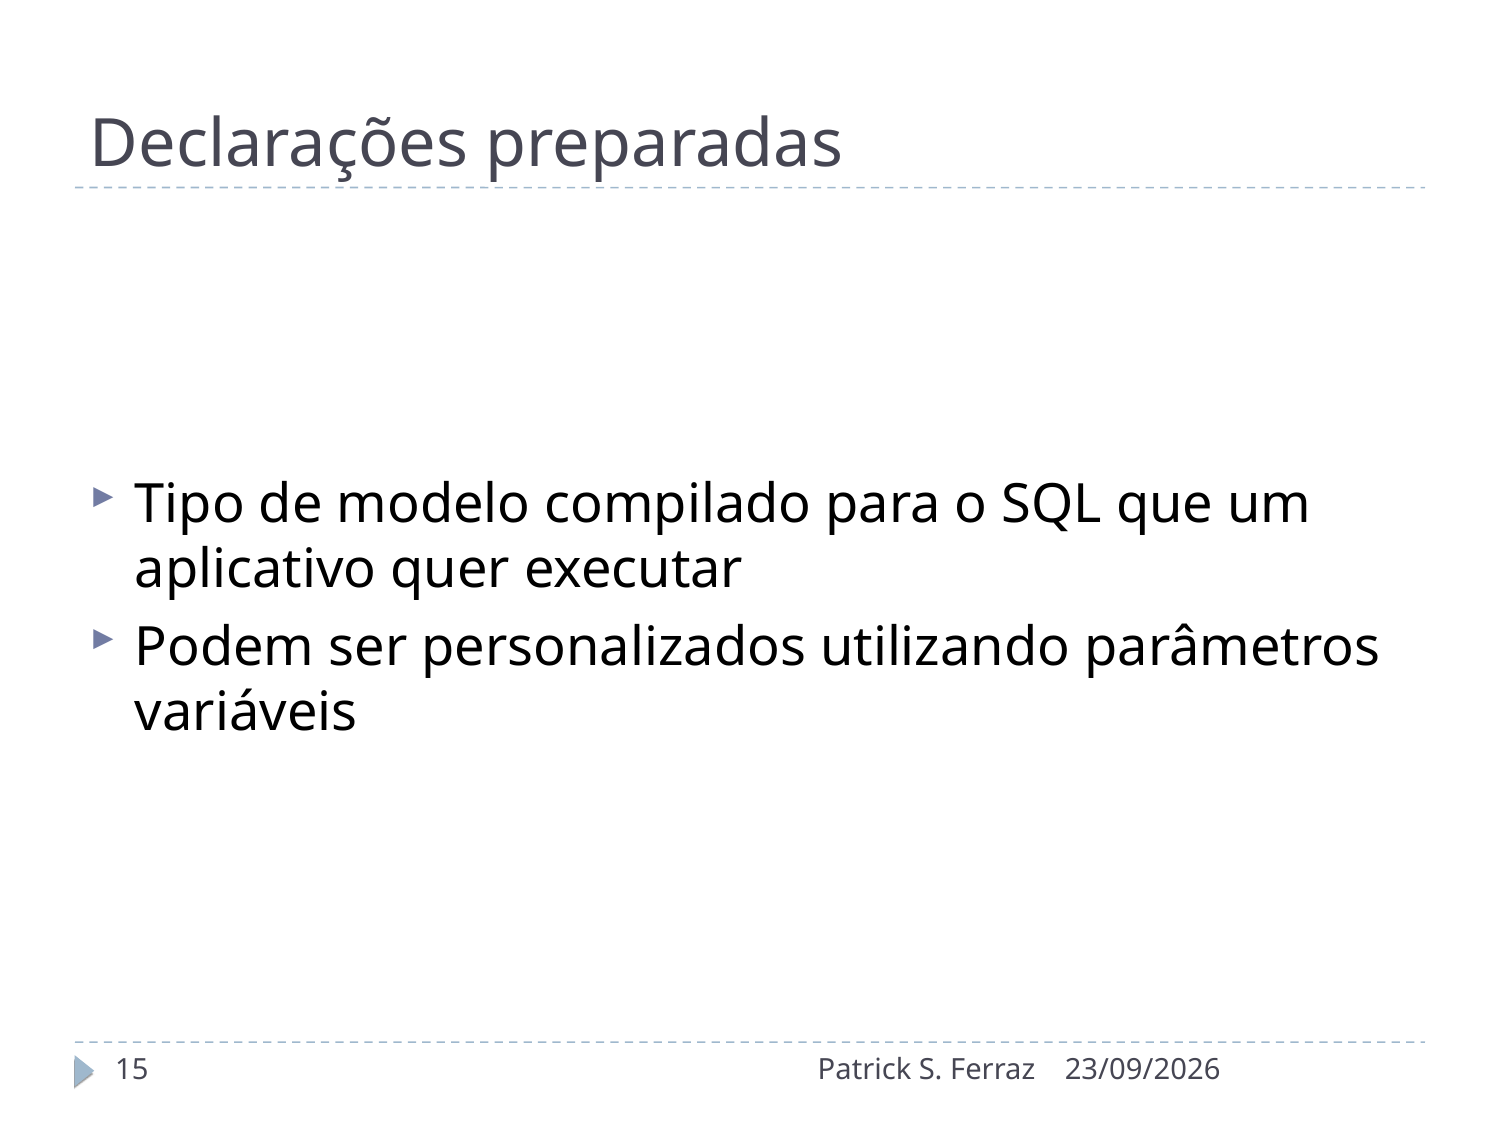

# Declarações preparadas
Tipo de modelo compilado para o SQL que um aplicativo quer executar
Podem ser personalizados utilizando parâmetros variáveis
Patrick S. Ferraz